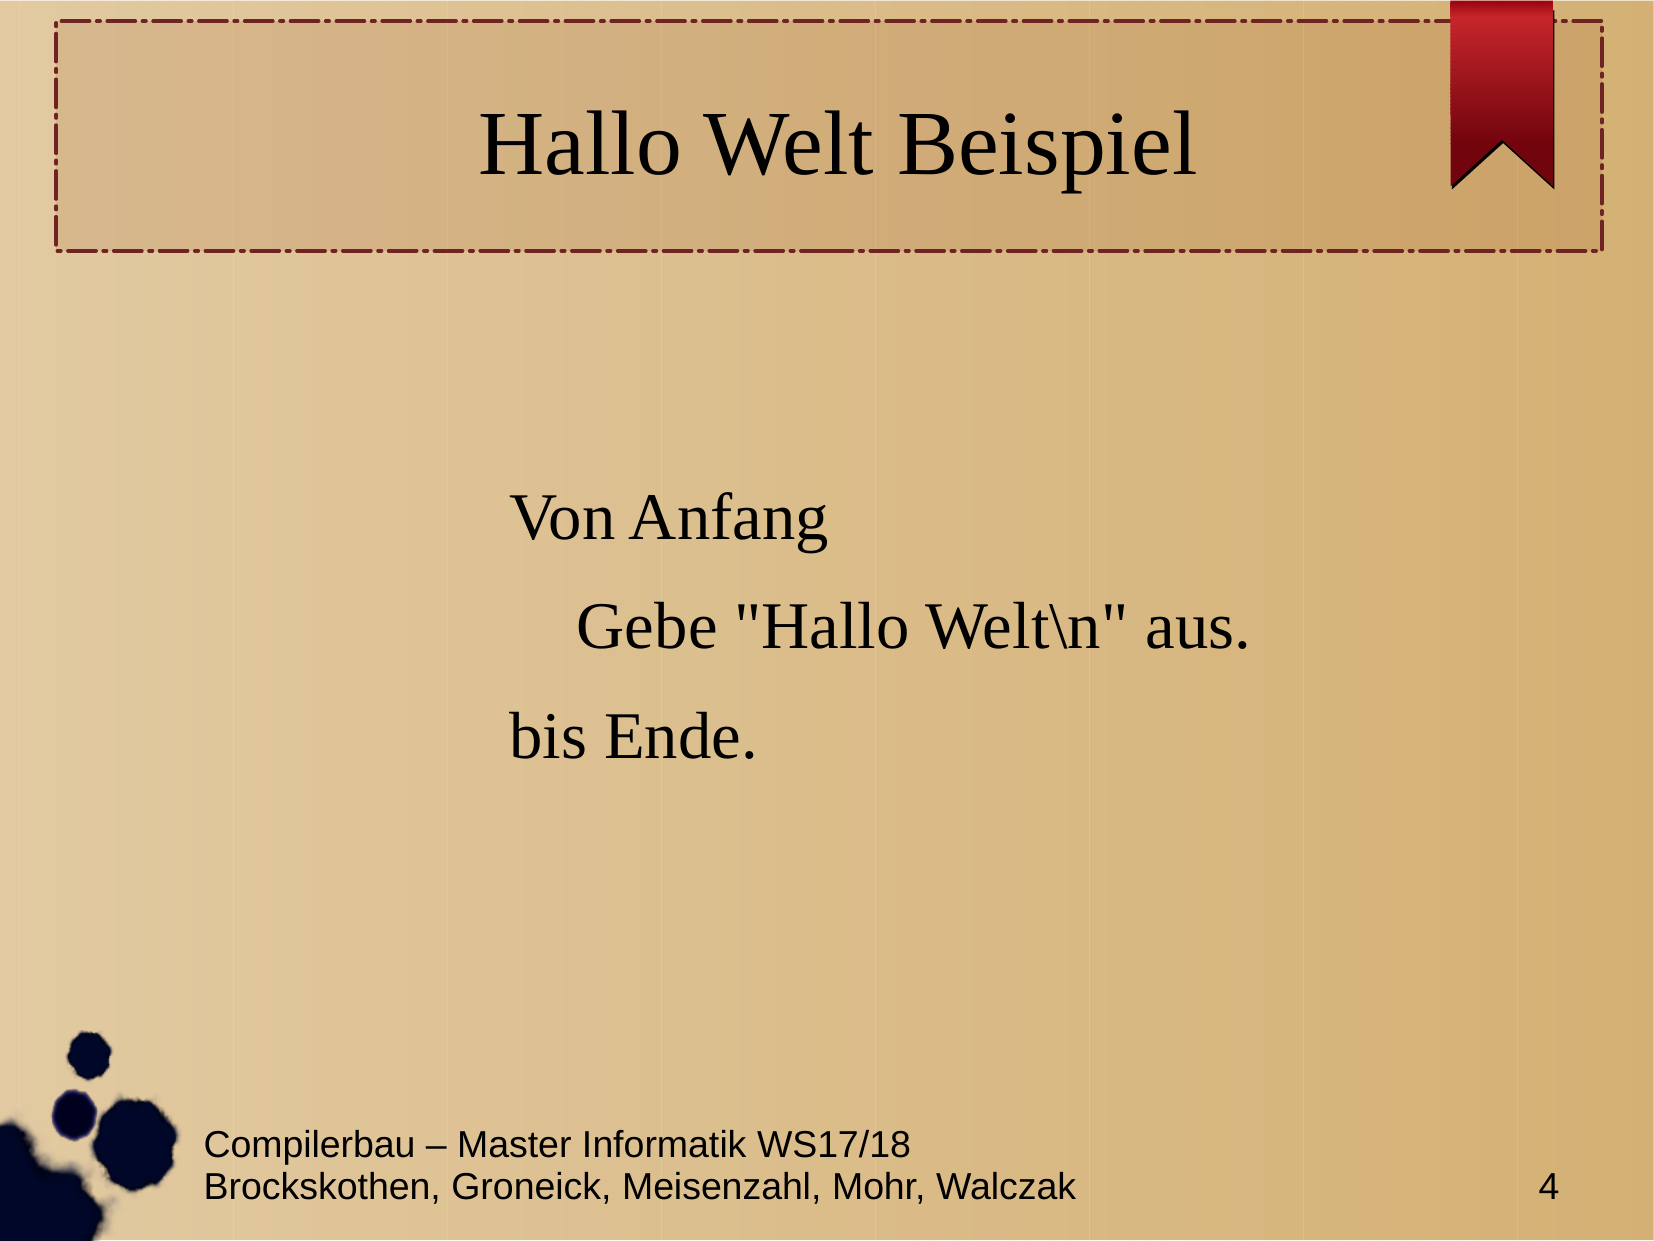

# Hallo Welt Beispiel
Von Anfang
 Gebe "Hallo Welt\n" aus.
bis Ende.